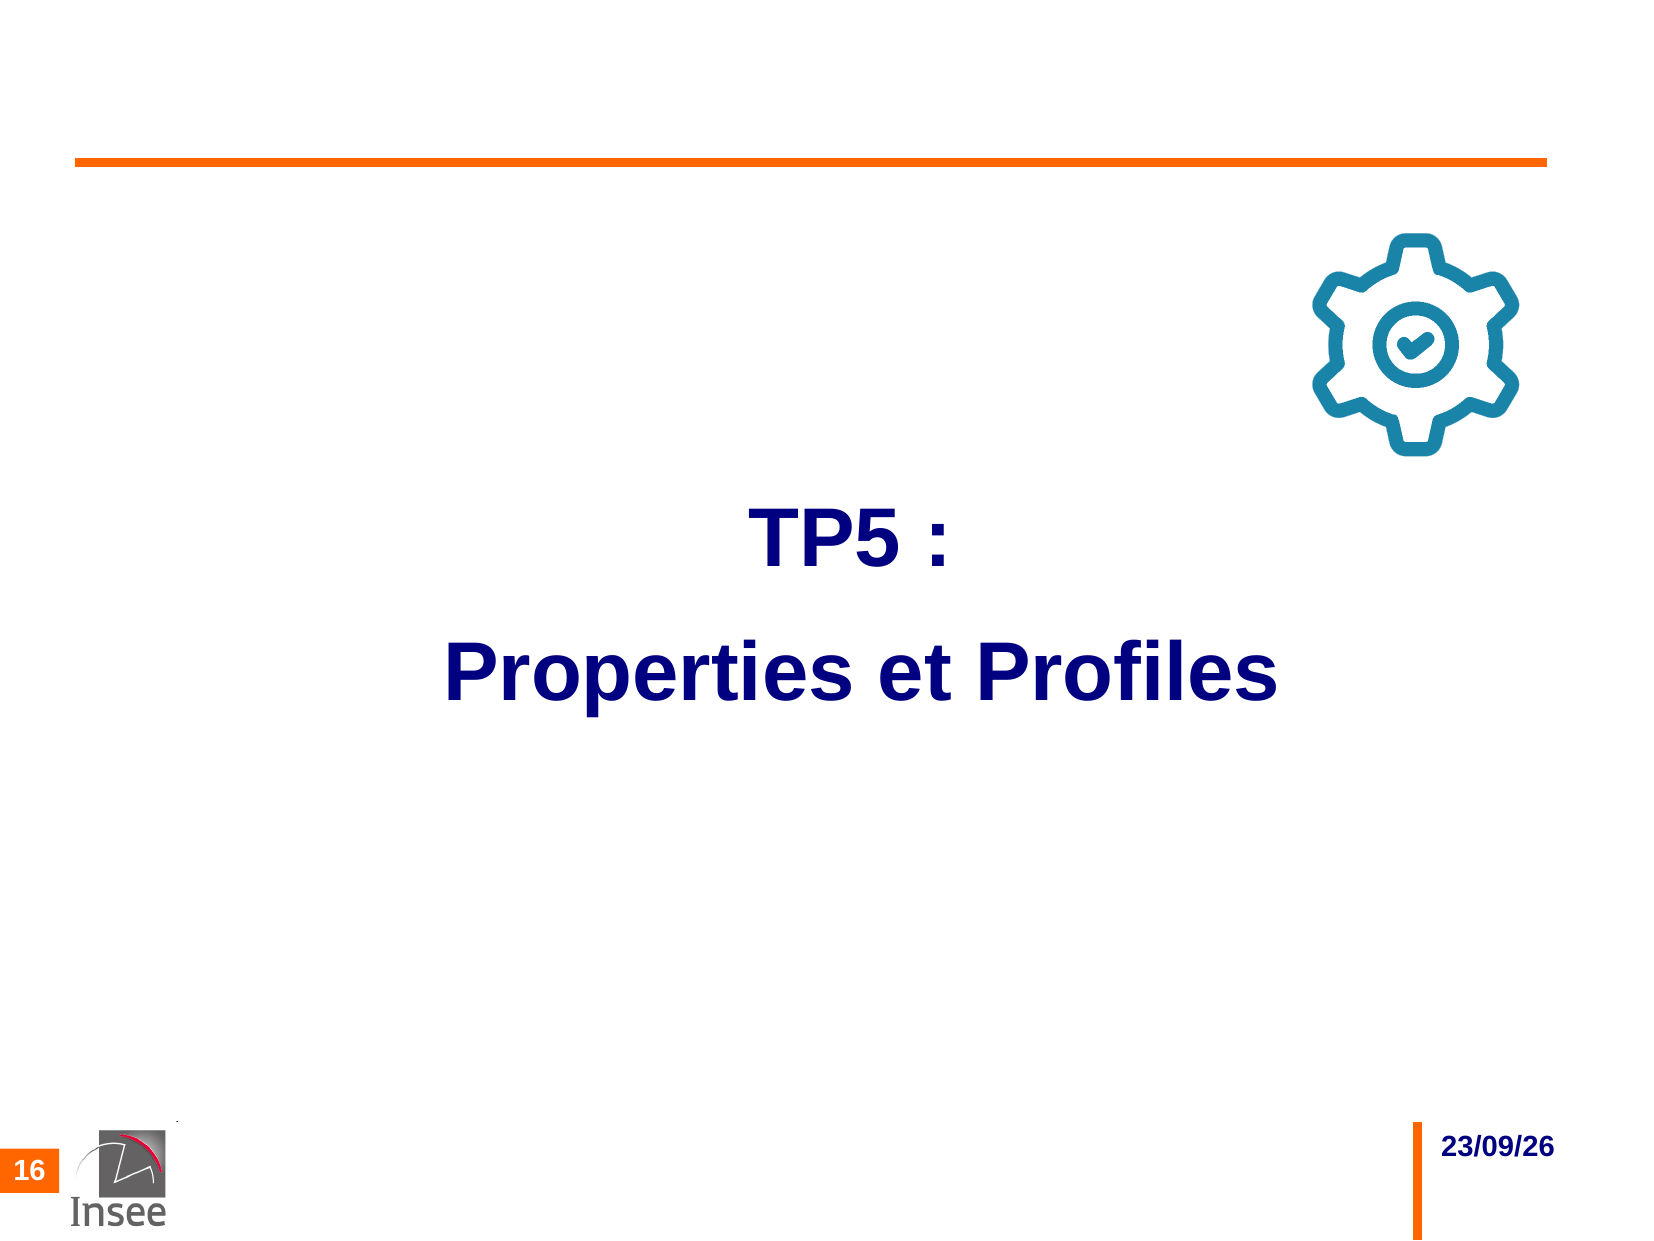

#
TP5 :
Properties et Profiles
16